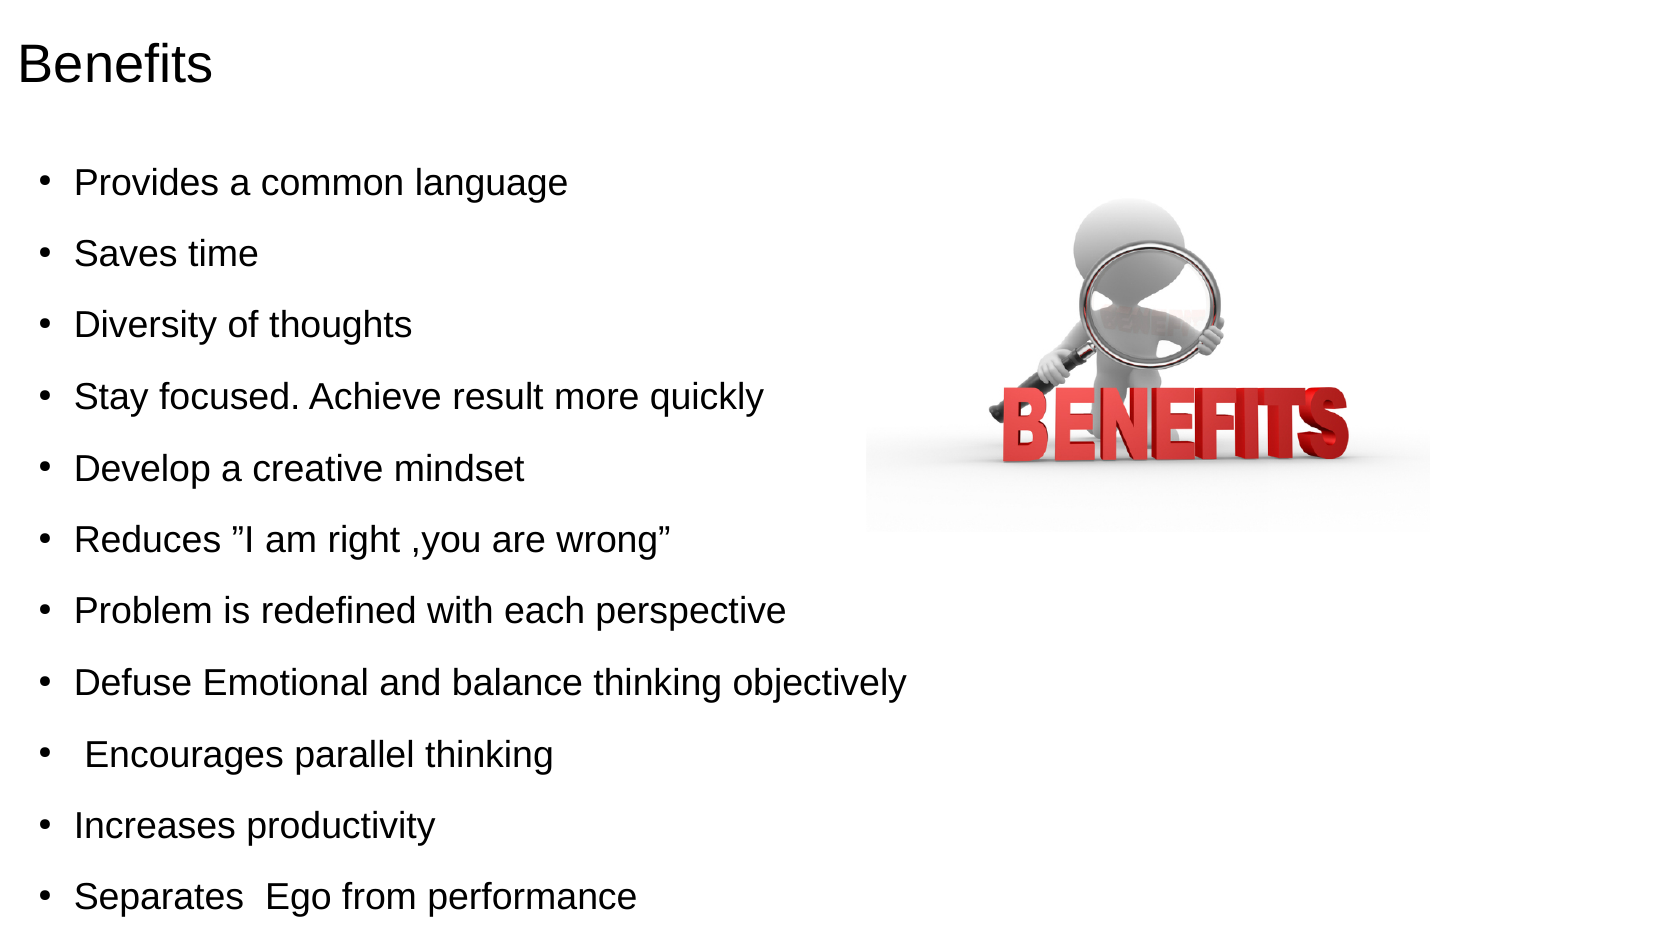

# Benefits
Provides a common language
Saves time
Diversity of thoughts
Stay focused. Achieve result more quickly
Develop a creative mindset
Reduces ”I am right ,you are wrong”
Problem is redefined with each perspective
Defuse Emotional and balance thinking objectively
 Encourages parallel thinking
Increases productivity
Separates Ego from performance